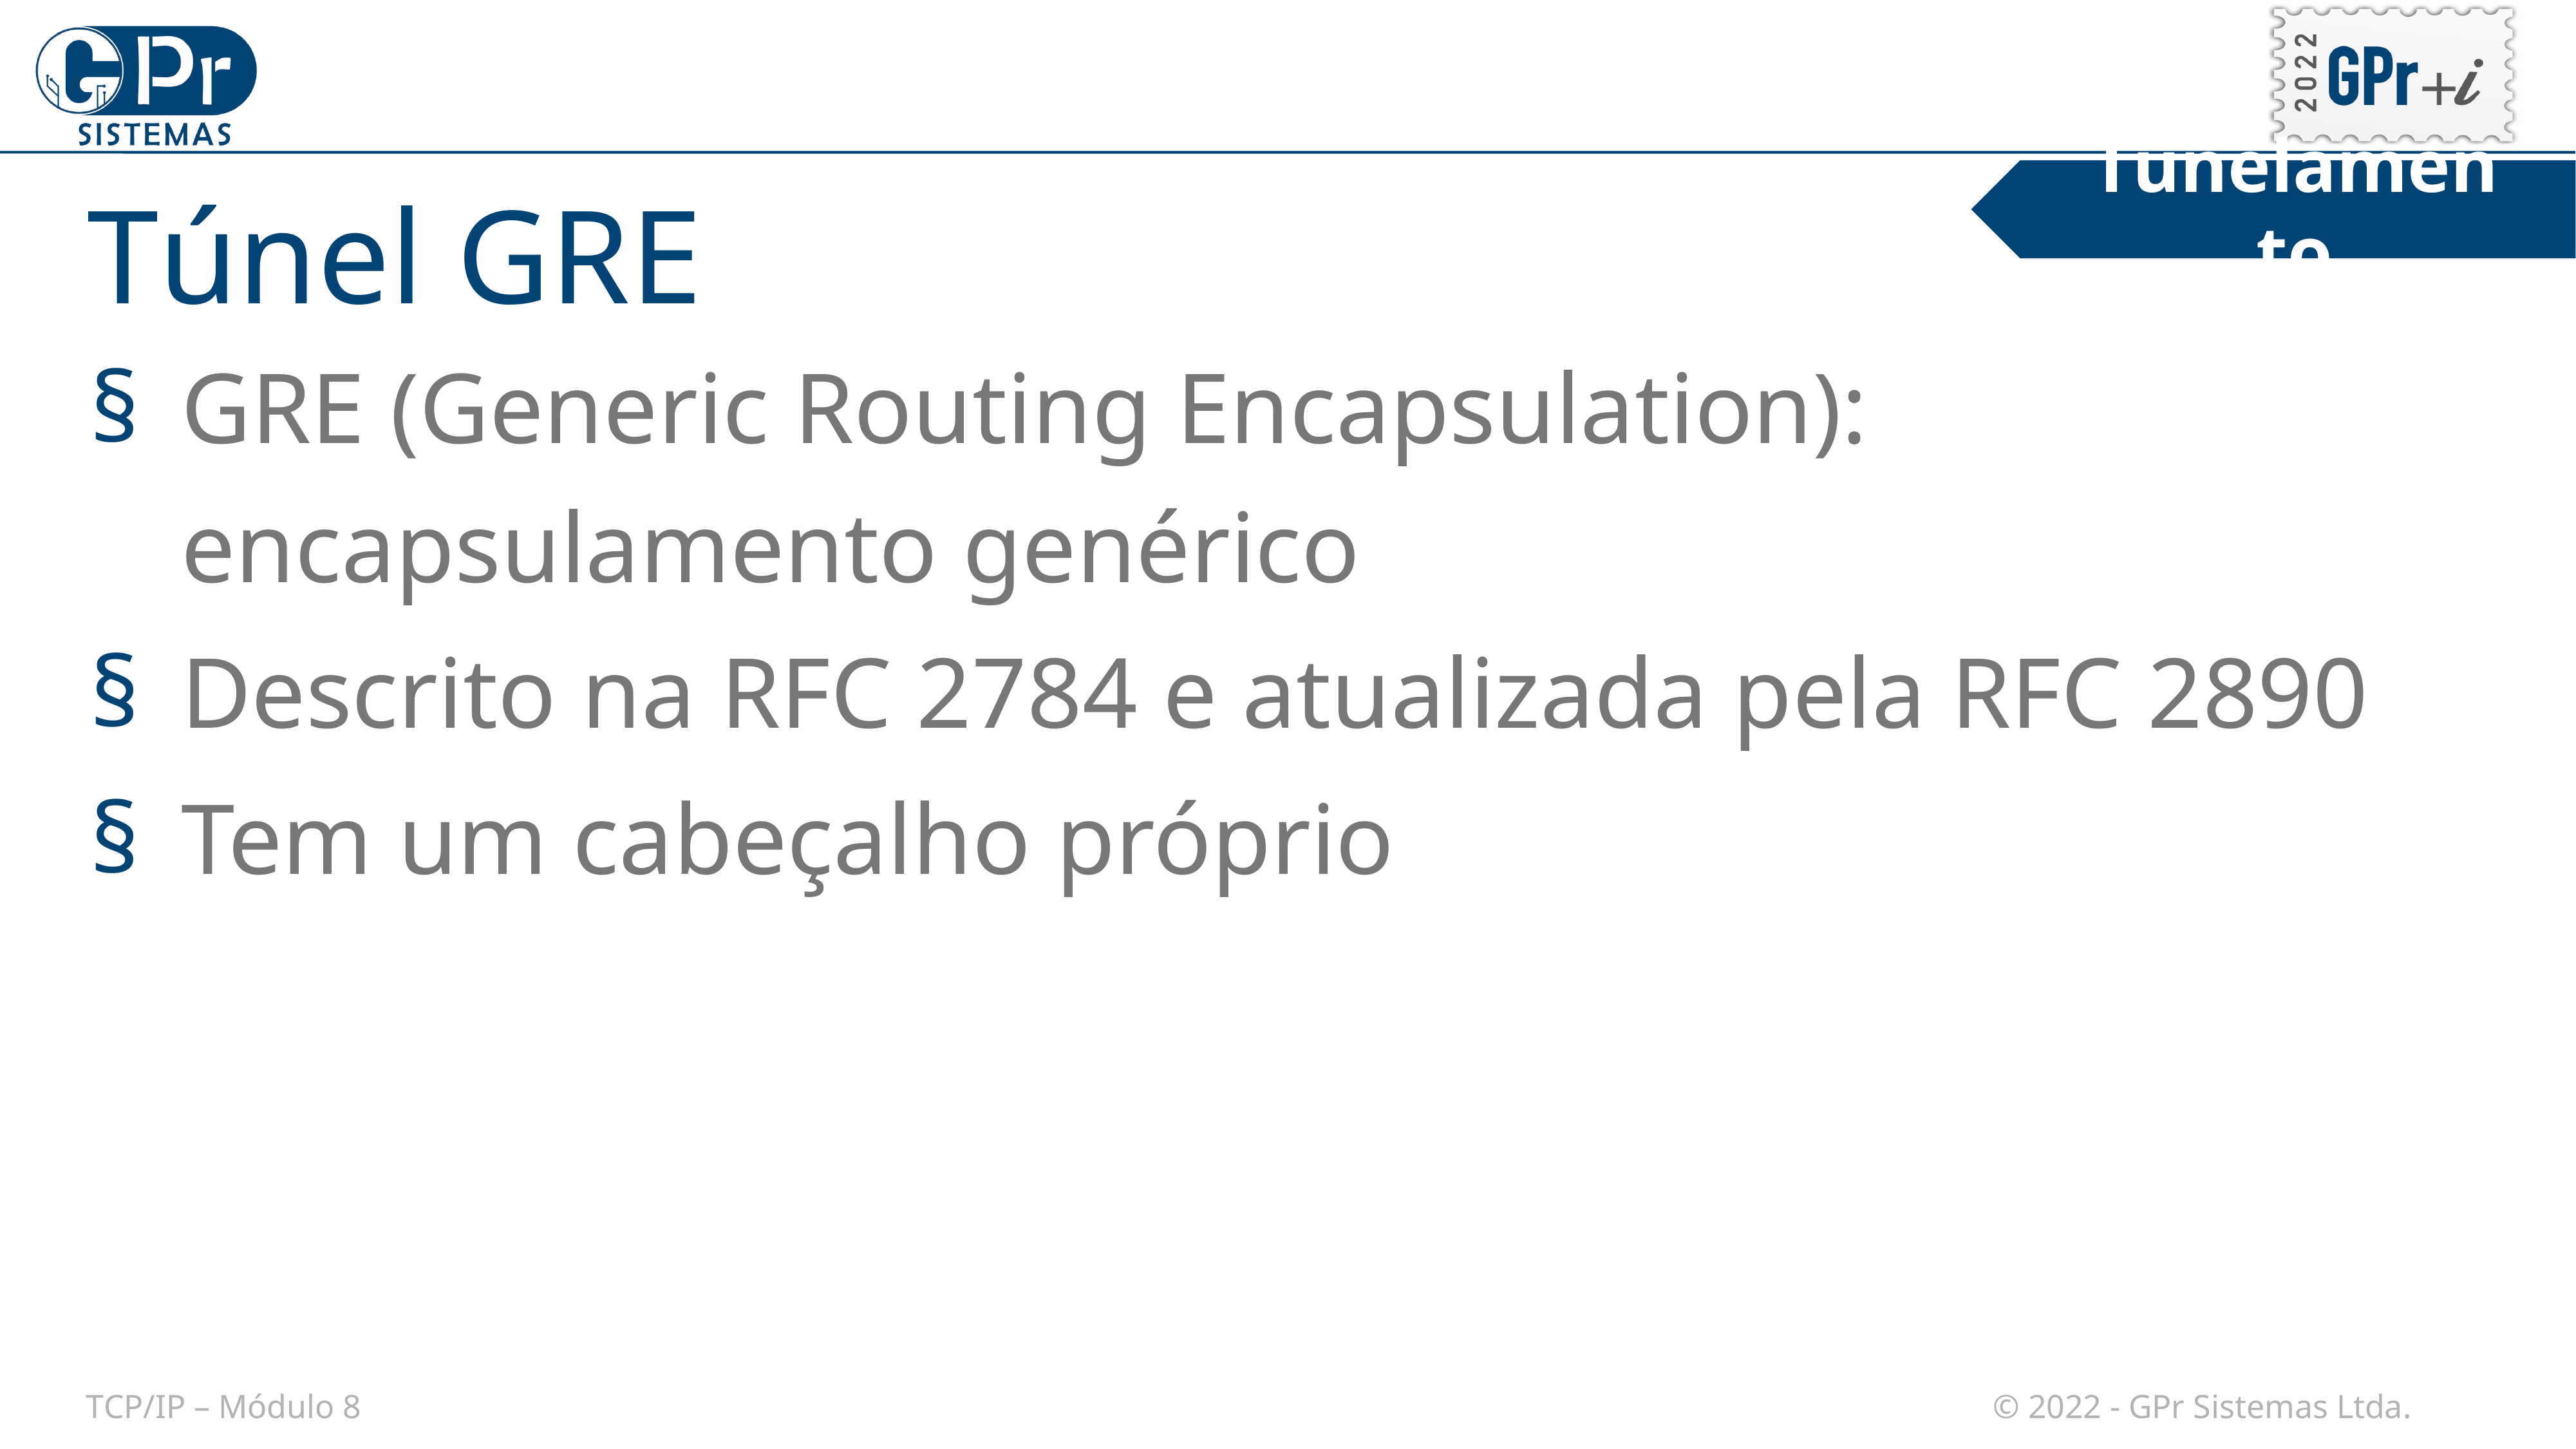

Tunelamento
Túnel GRE
# GRE (Generic Routing Encapsulation): encapsulamento genérico
Descrito na RFC 2784 e atualizada pela RFC 2890
Tem um cabeçalho próprio